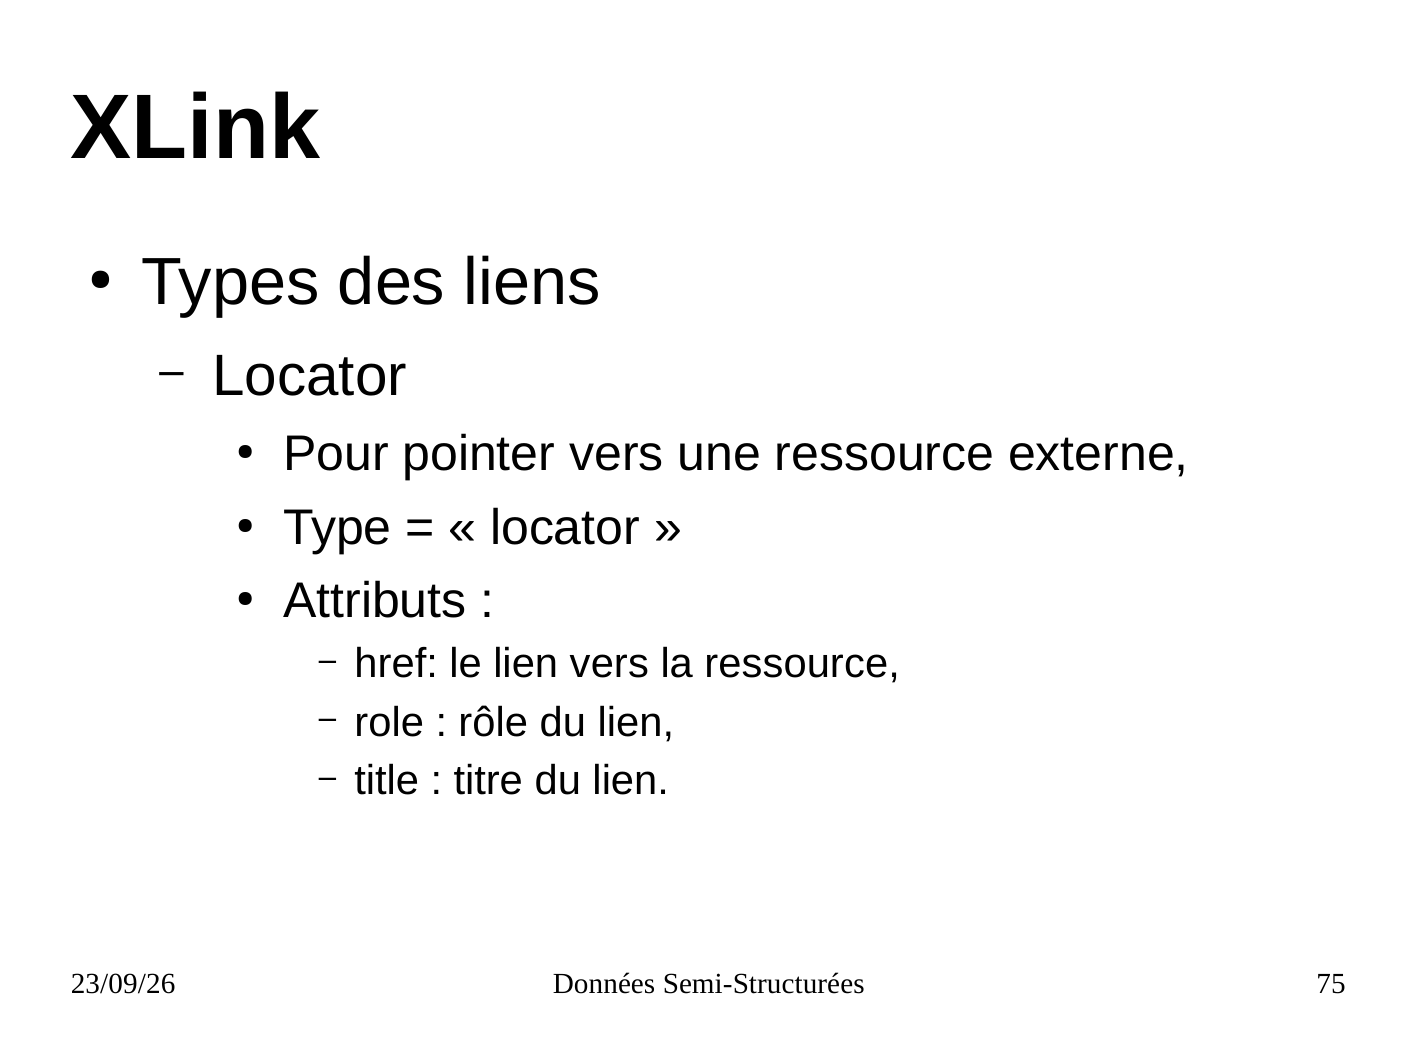

# XLink
Types des liens
Locator
Pour pointer vers une ressource externe,
Type = « locator »
Attributs :
href: le lien vers la ressource,
role : rôle du lien,
title : titre du lien.
Données Semi-Structurées
75